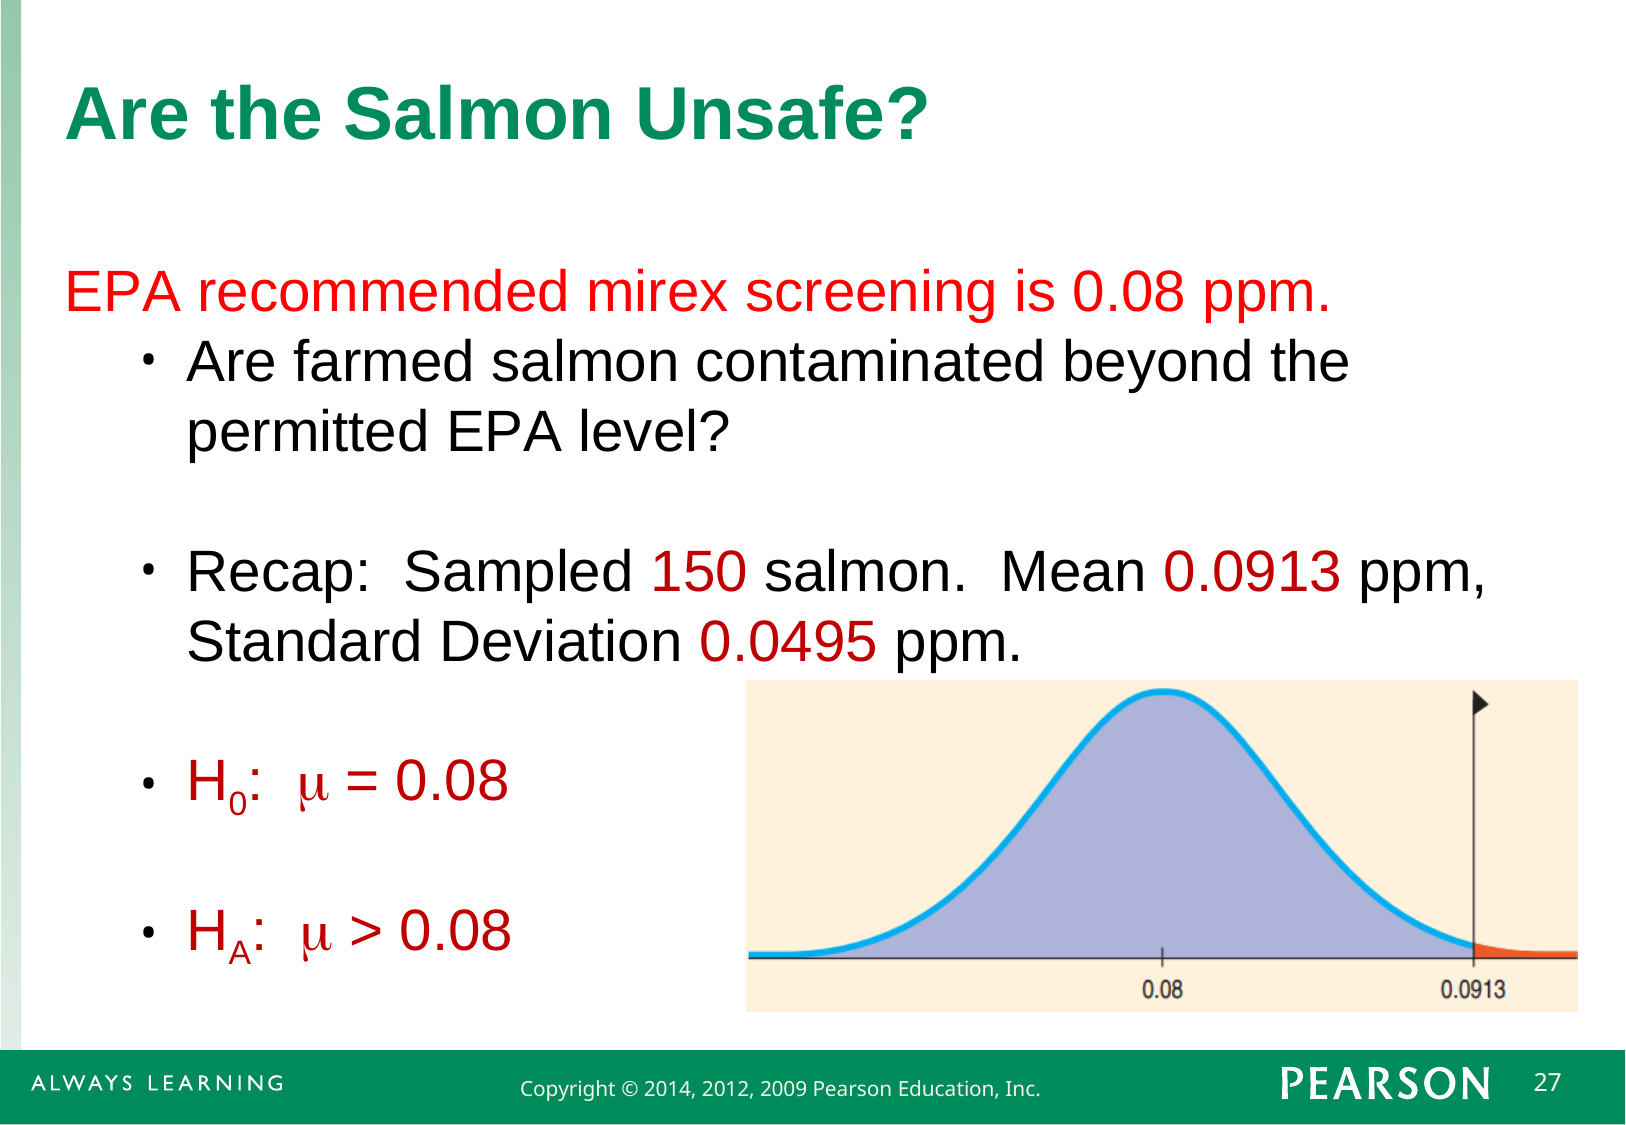

# Are the Salmon Unsafe?
EPA recommended mirex screening is 0.08 ppm.
Are farmed salmon contaminated beyond the permitted EPA level?
Recap: Sampled 150 salmon. Mean 0.0913 ppm, Standard Deviation 0.0495 ppm.
H0:  = 0.08
HA:  > 0.08